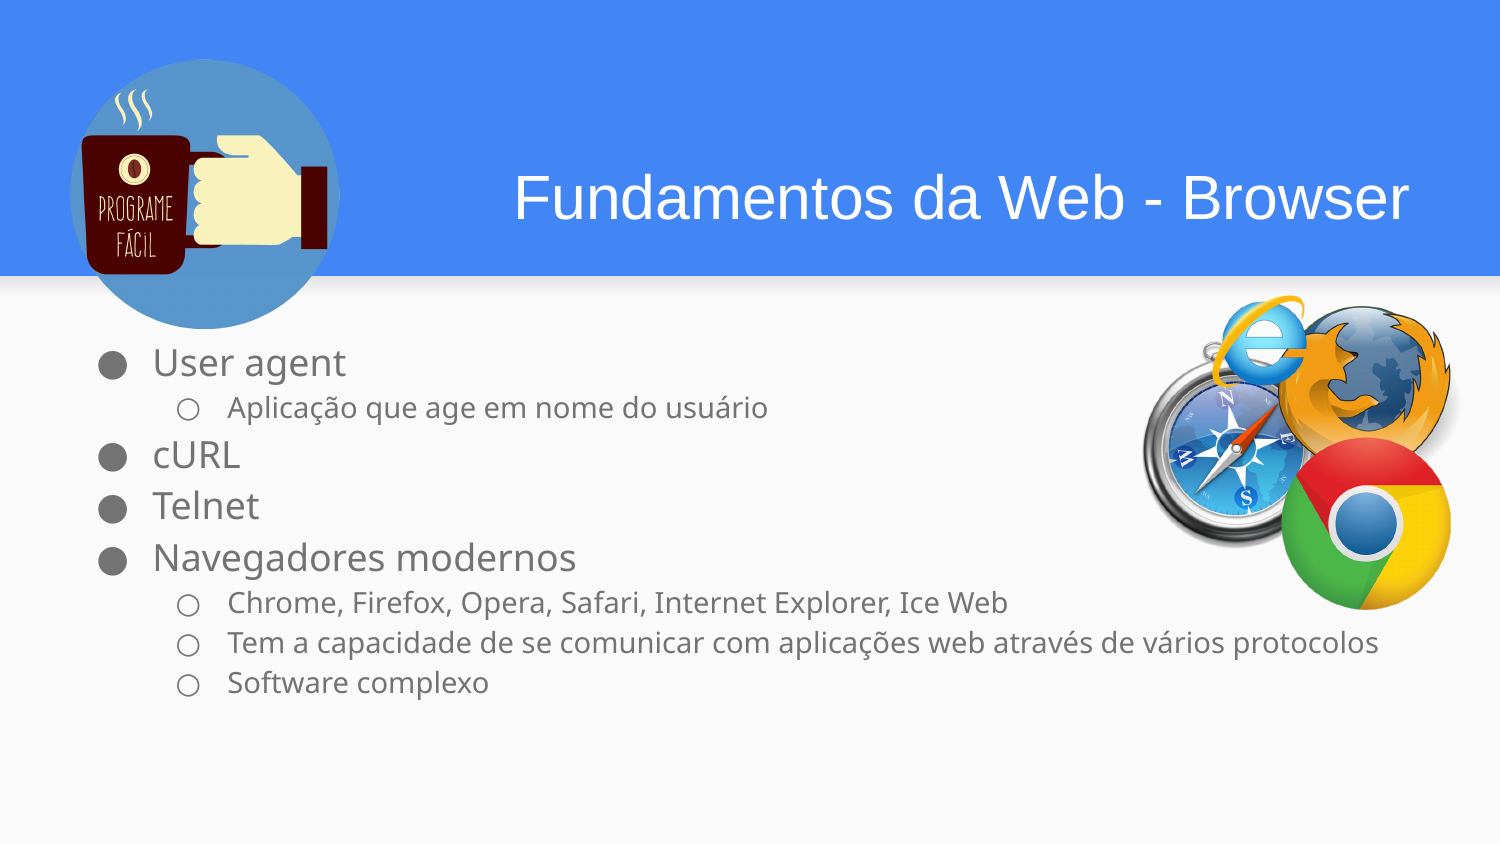

# Fundamentos da Web - Browser
User agent
Aplicação que age em nome do usuário
cURL
Telnet
Navegadores modernos
Chrome, Firefox, Opera, Safari, Internet Explorer, Ice Web
Tem a capacidade de se comunicar com aplicações web através de vários protocolos
Software complexo